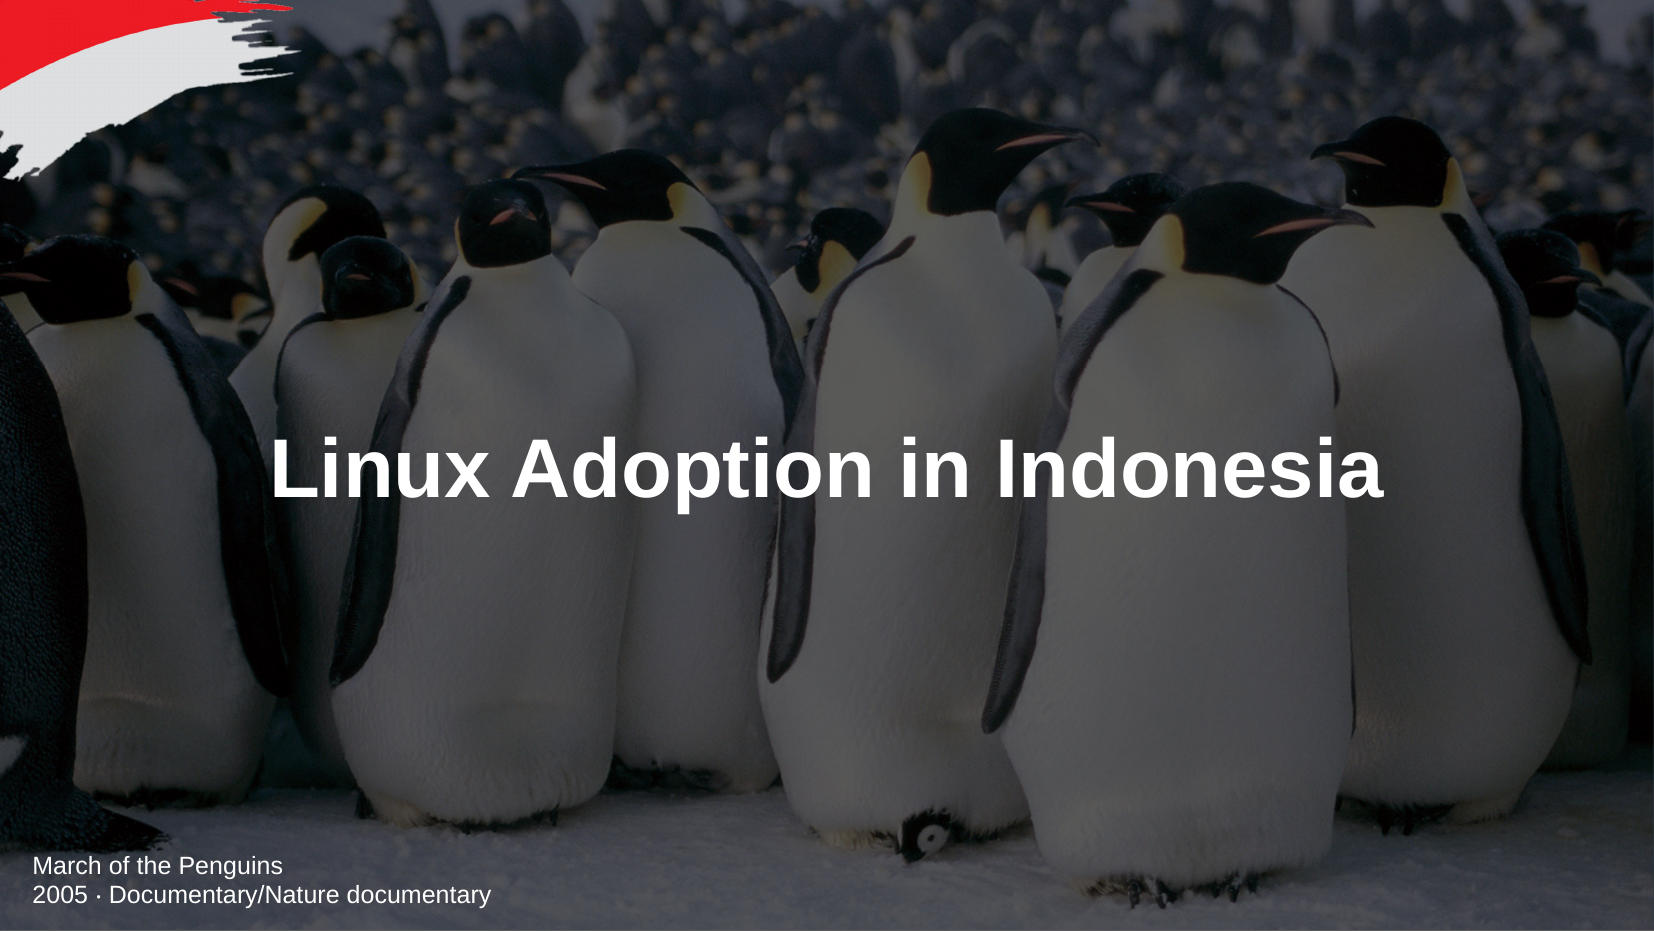

Linux Adoption in Indonesia
March of the Penguins
2005 ‧ Documentary/Nature documentary